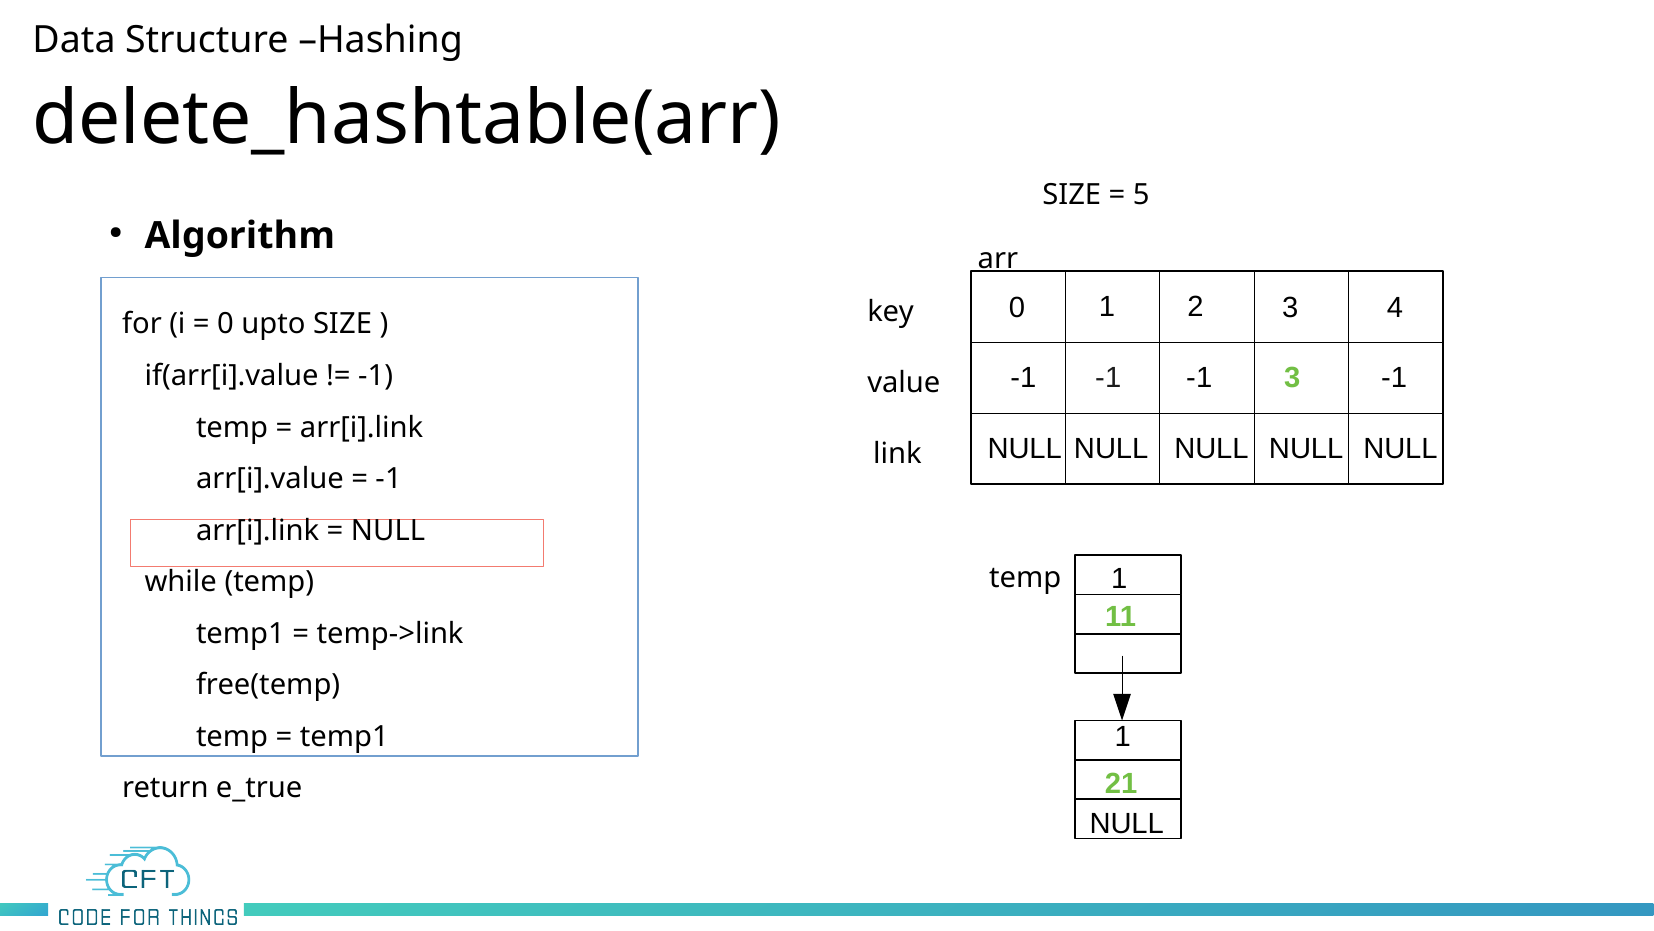

# Data Structure –Hashing delete_hashtable(arr)
SIZE = 5
Algorithm
arr
1
2
key
3
4
0
for (i = 0 upto SIZE )
 if(arr[i].value != -1)
	temp = arr[i].link
	arr[i].value = -1
	arr[i].link = NULL
 while (temp)
	temp1 = temp->link
	free(temp)
	temp = temp1
return e_true
value
-1
-1
-1
-1
3
NULL
NULL
NULL
link
NULL
NULL
temp
1
11
1
21
NULL